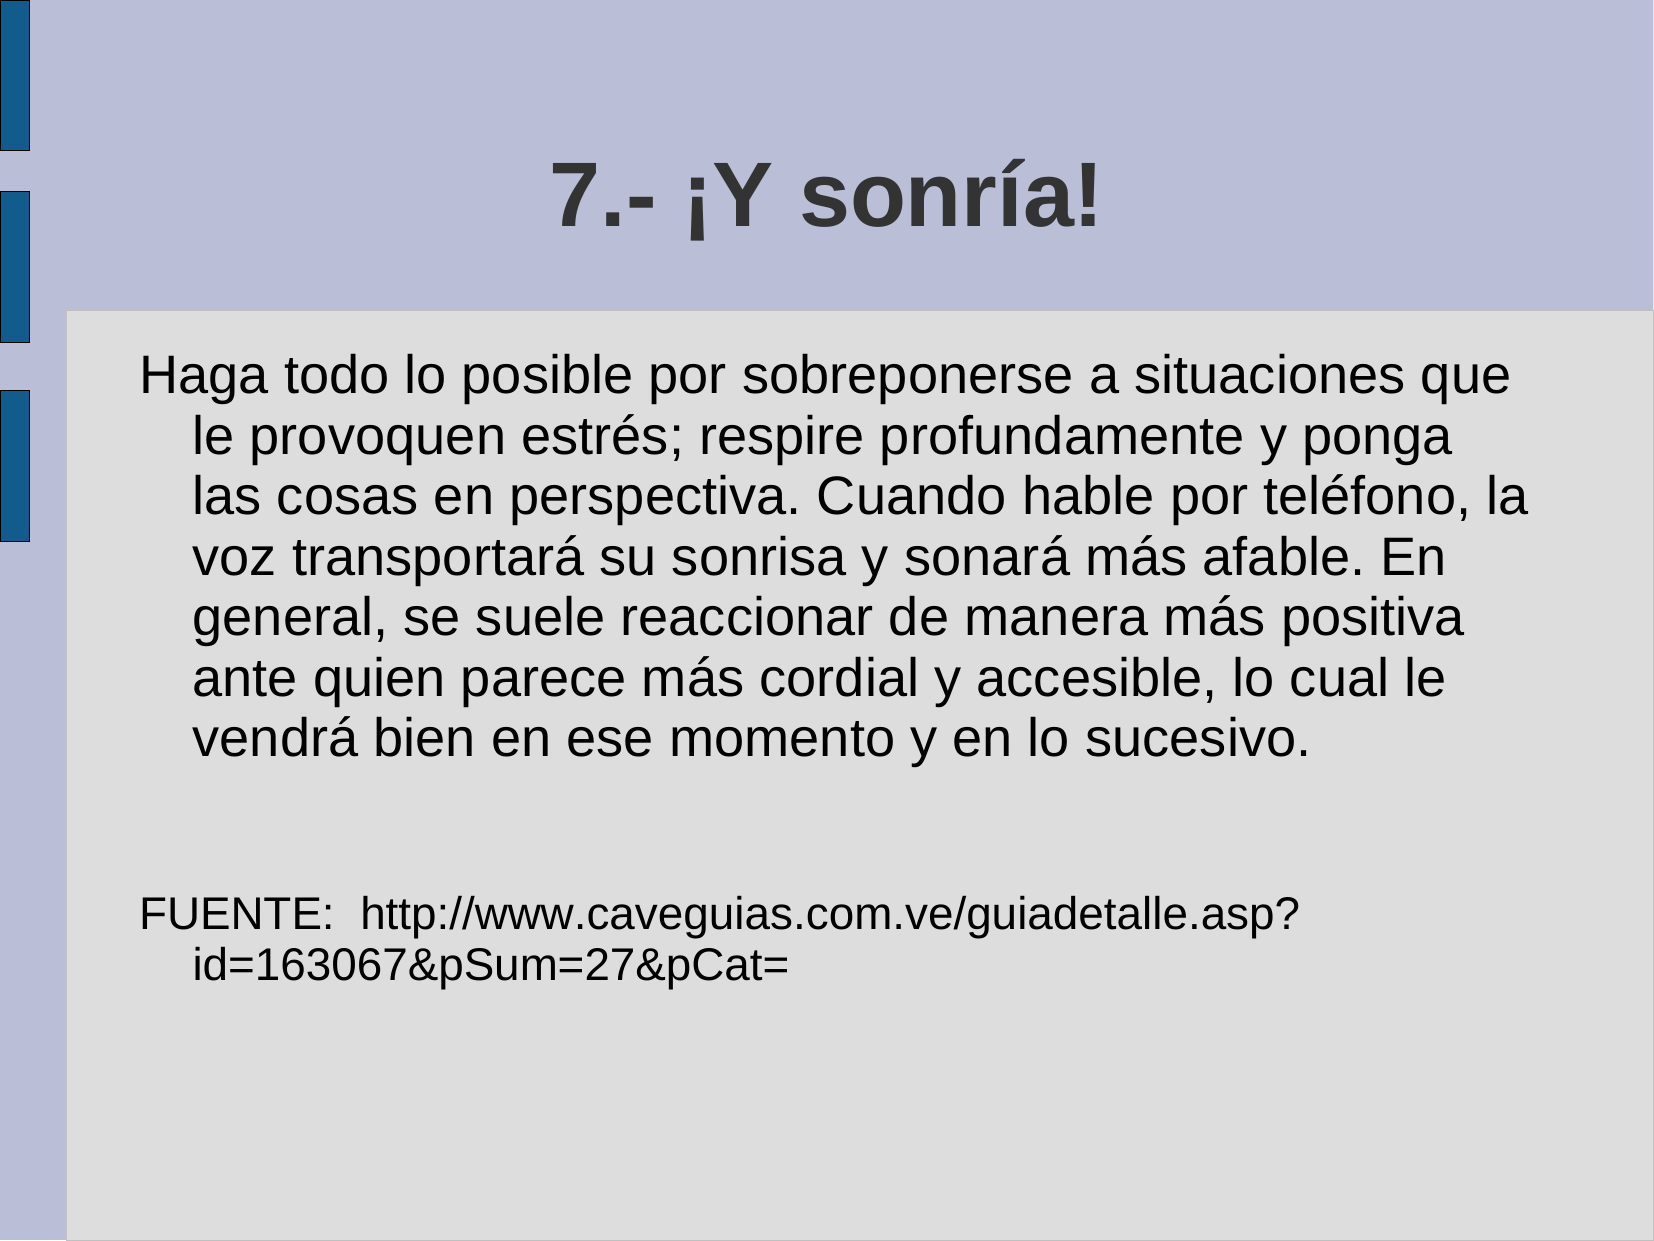

# 7.- ¡Y sonría!
Haga todo lo posible por sobreponerse a situaciones que le provoquen estrés; respire profundamente y ponga las cosas en perspectiva. Cuando hable por teléfono, la voz transportará su sonrisa y sonará más afable. En general, se suele reaccionar de manera más positiva ante quien parece más cordial y accesible, lo cual le vendrá bien en ese momento y en lo sucesivo.
FUENTE: http://www.caveguias.com.ve/guiadetalle.asp?id=163067&pSum=27&pCat=